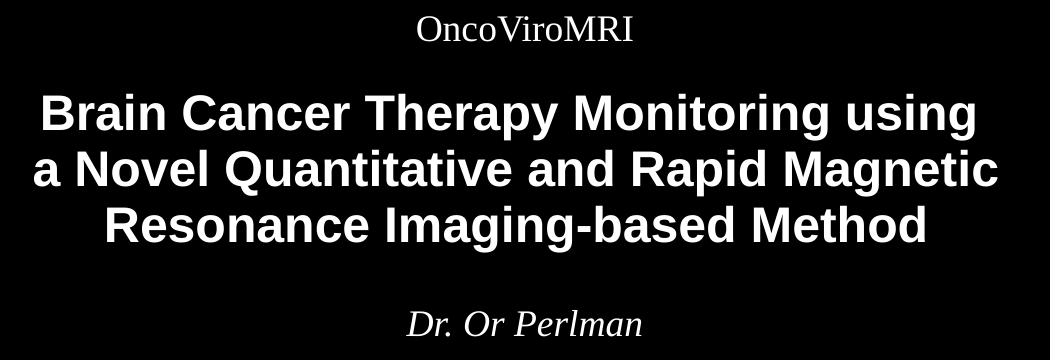

OncoViroMRI
Brain Cancer Therapy Monitoring using
a Novel Quantitative and Rapid Magnetic Resonance Imaging-based Method
Dr. Or Perlman